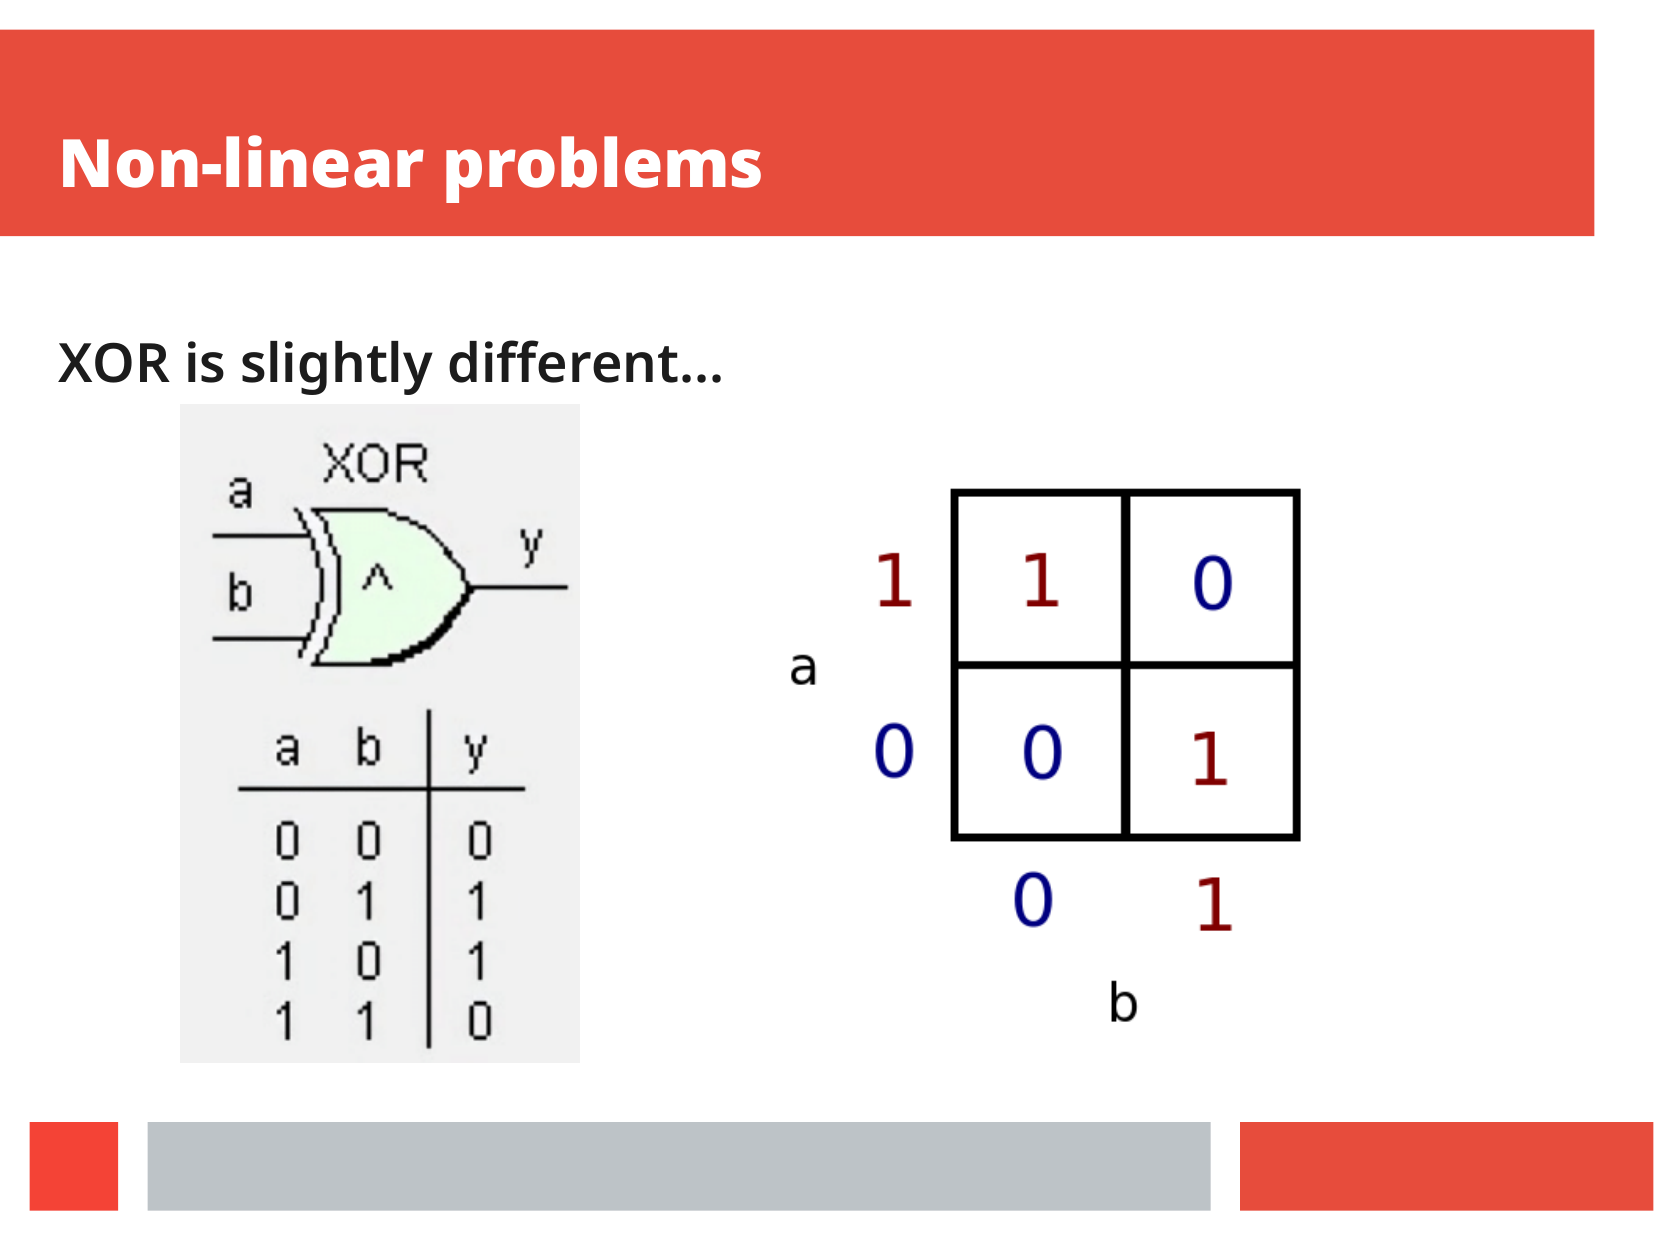

# Non-linear problems
XOR is slightly different...